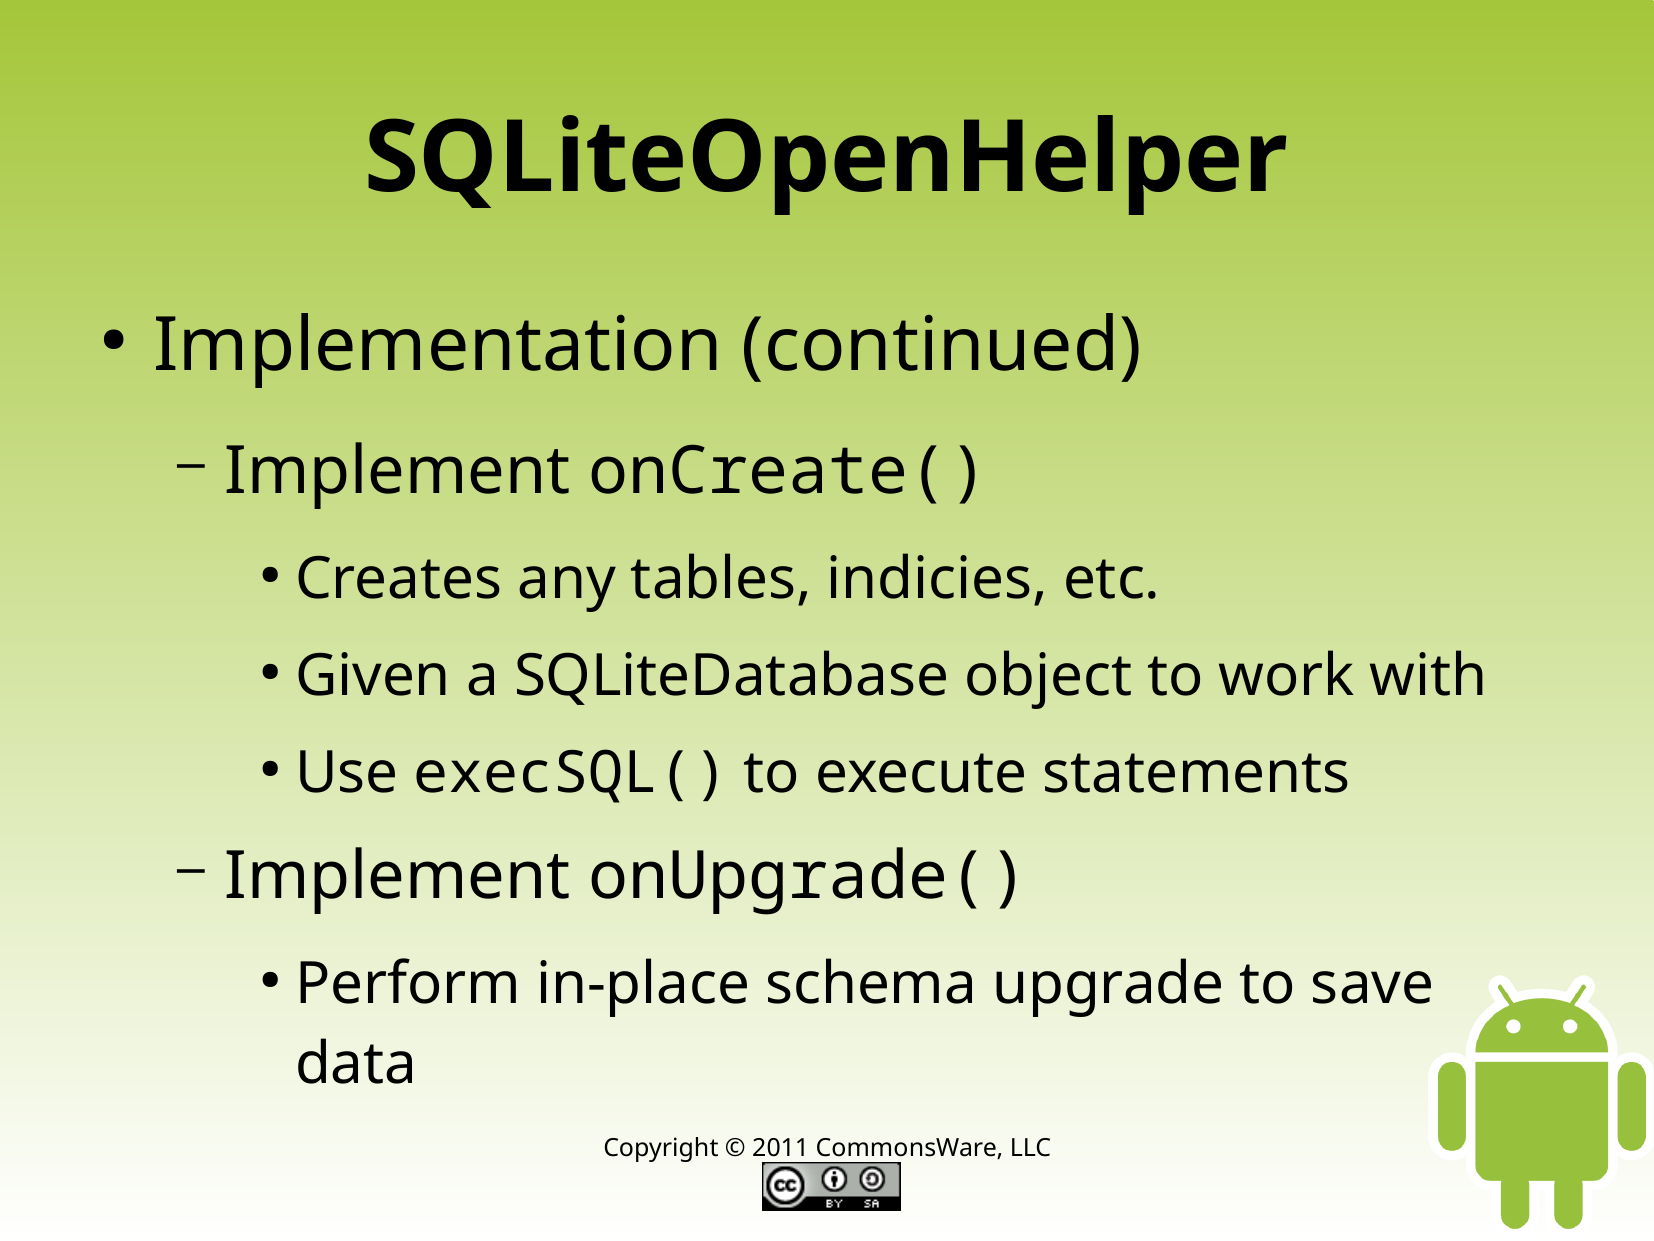

# SQLiteOpenHelper
Implementation (continued)
Implement onCreate()
Creates any tables, indicies, etc.
Given a SQLiteDatabase object to work with
Use execSQL() to execute statements
Implement onUpgrade()
Perform in-place schema upgrade to save data